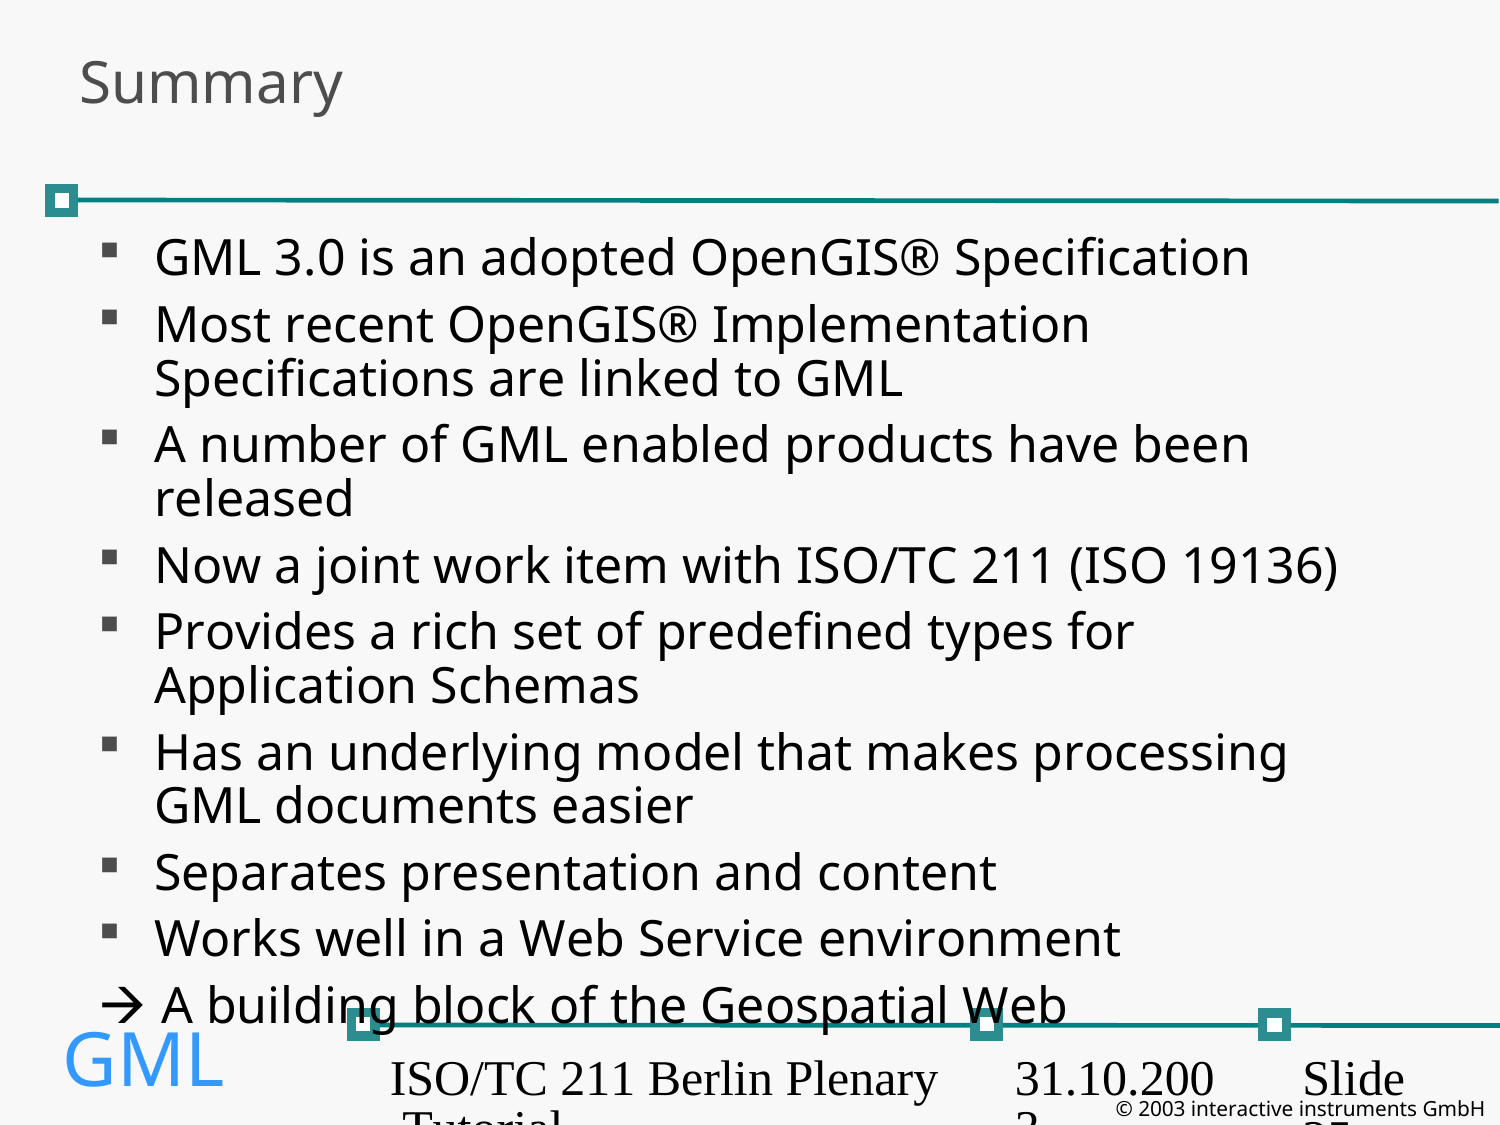

# Summary
GML 3.0 is an adopted OpenGIS® Specification
Most recent OpenGIS® Implementation Specifications are linked to GML
A number of GML enabled products have been released
Now a joint work item with ISO/TC 211 (ISO 19136)
Provides a rich set of predefined types for Application Schemas
Has an underlying model that makes processing GML documents easier
Separates presentation and content
Works well in a Web Service environment
 A building block of the Geospatial Web
ISO/TC 211 Berlin Plenary Tutorial
31.10.2003
25